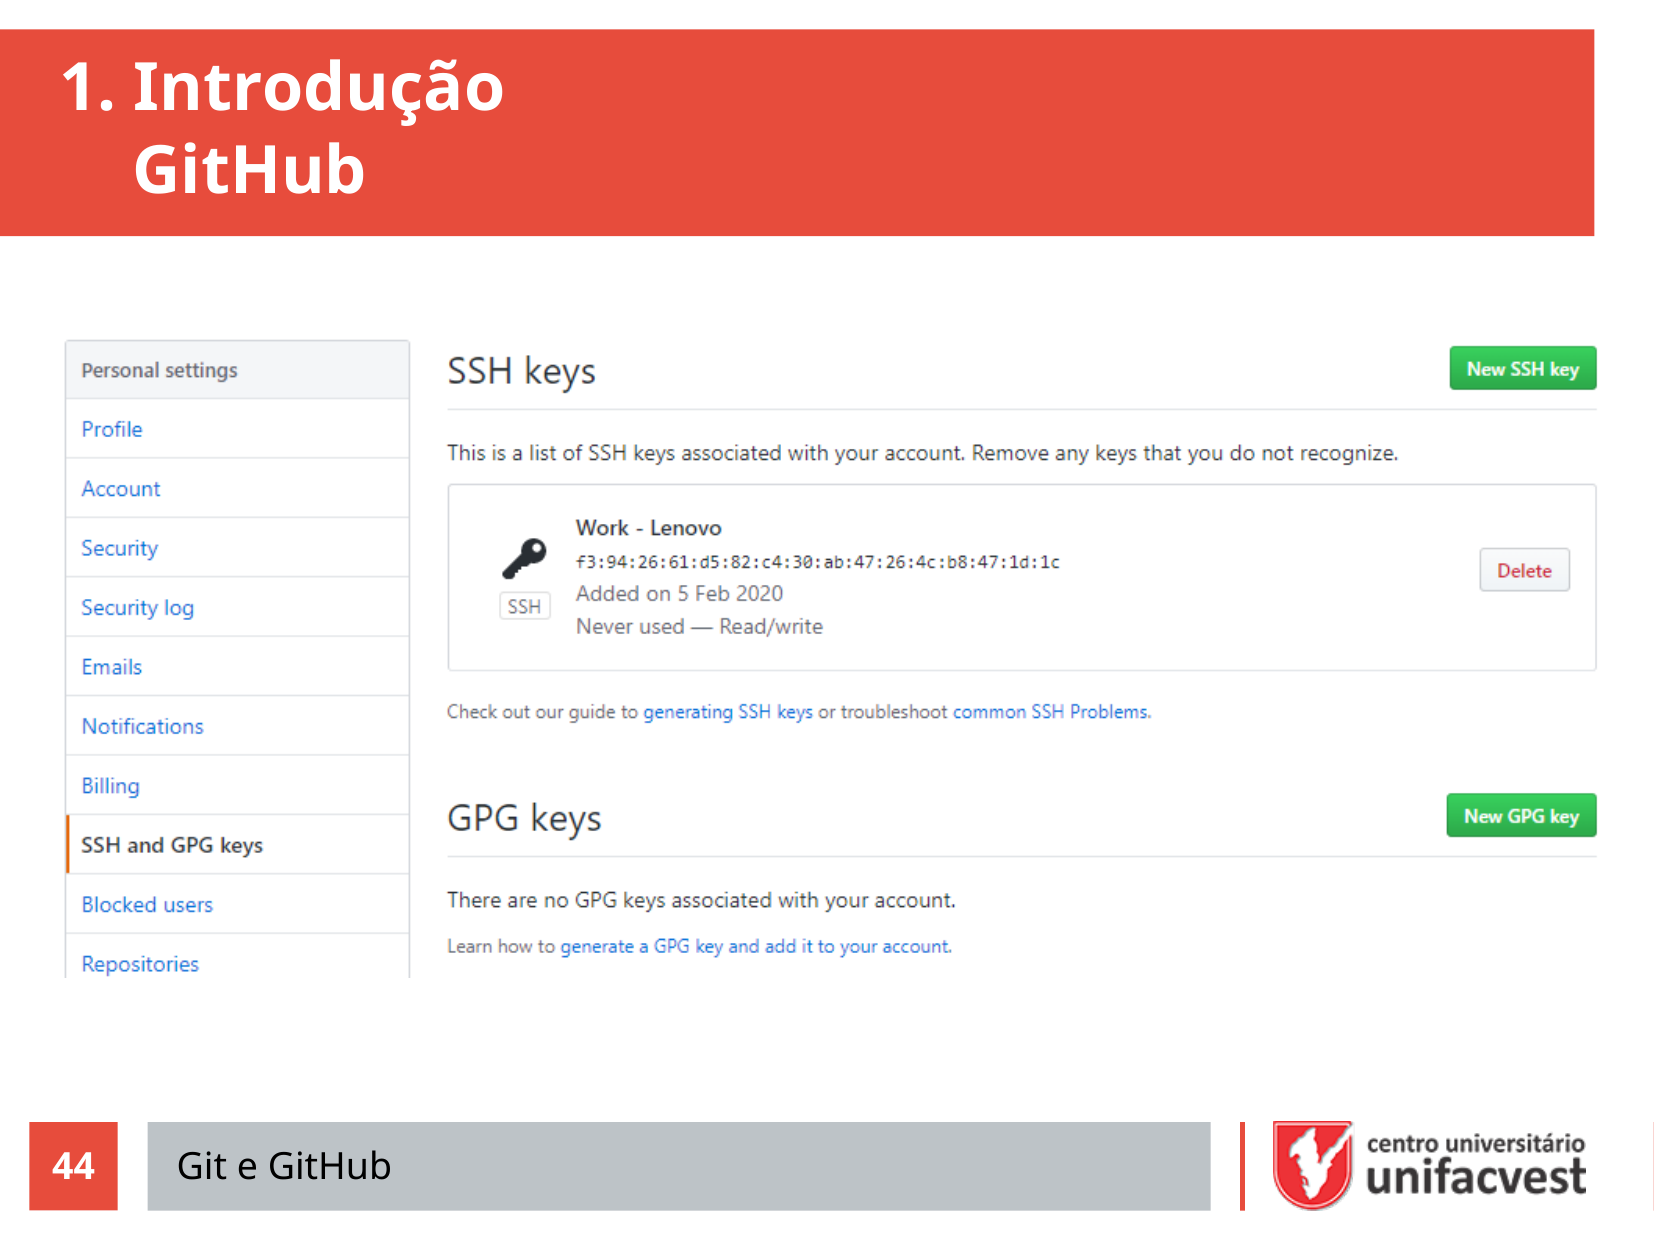

# 1. Introdução GitHub
44
Git e GitHub